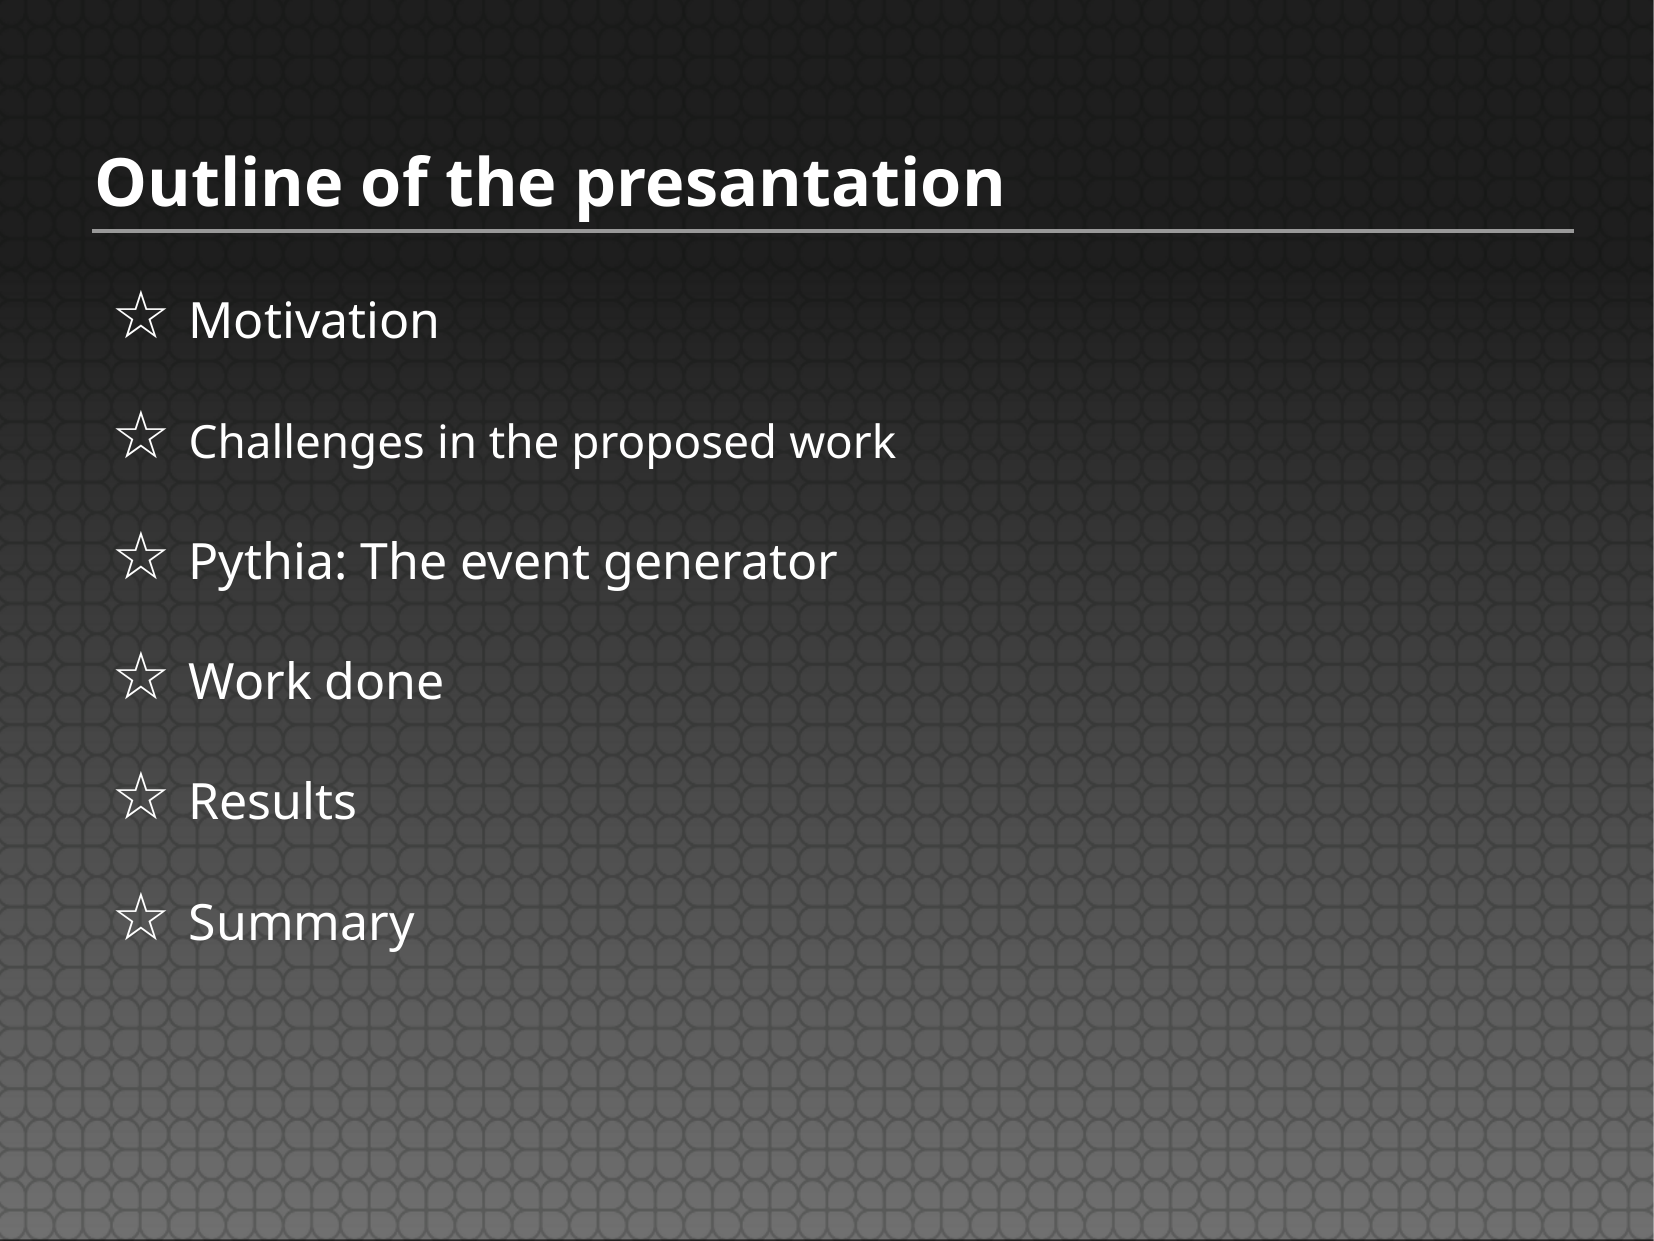

# Outline of the presantation
☆ Motivation
☆ Challenges in the proposed work
☆ Pythia: The event generator
☆ Work done
☆ Results
☆ Summary